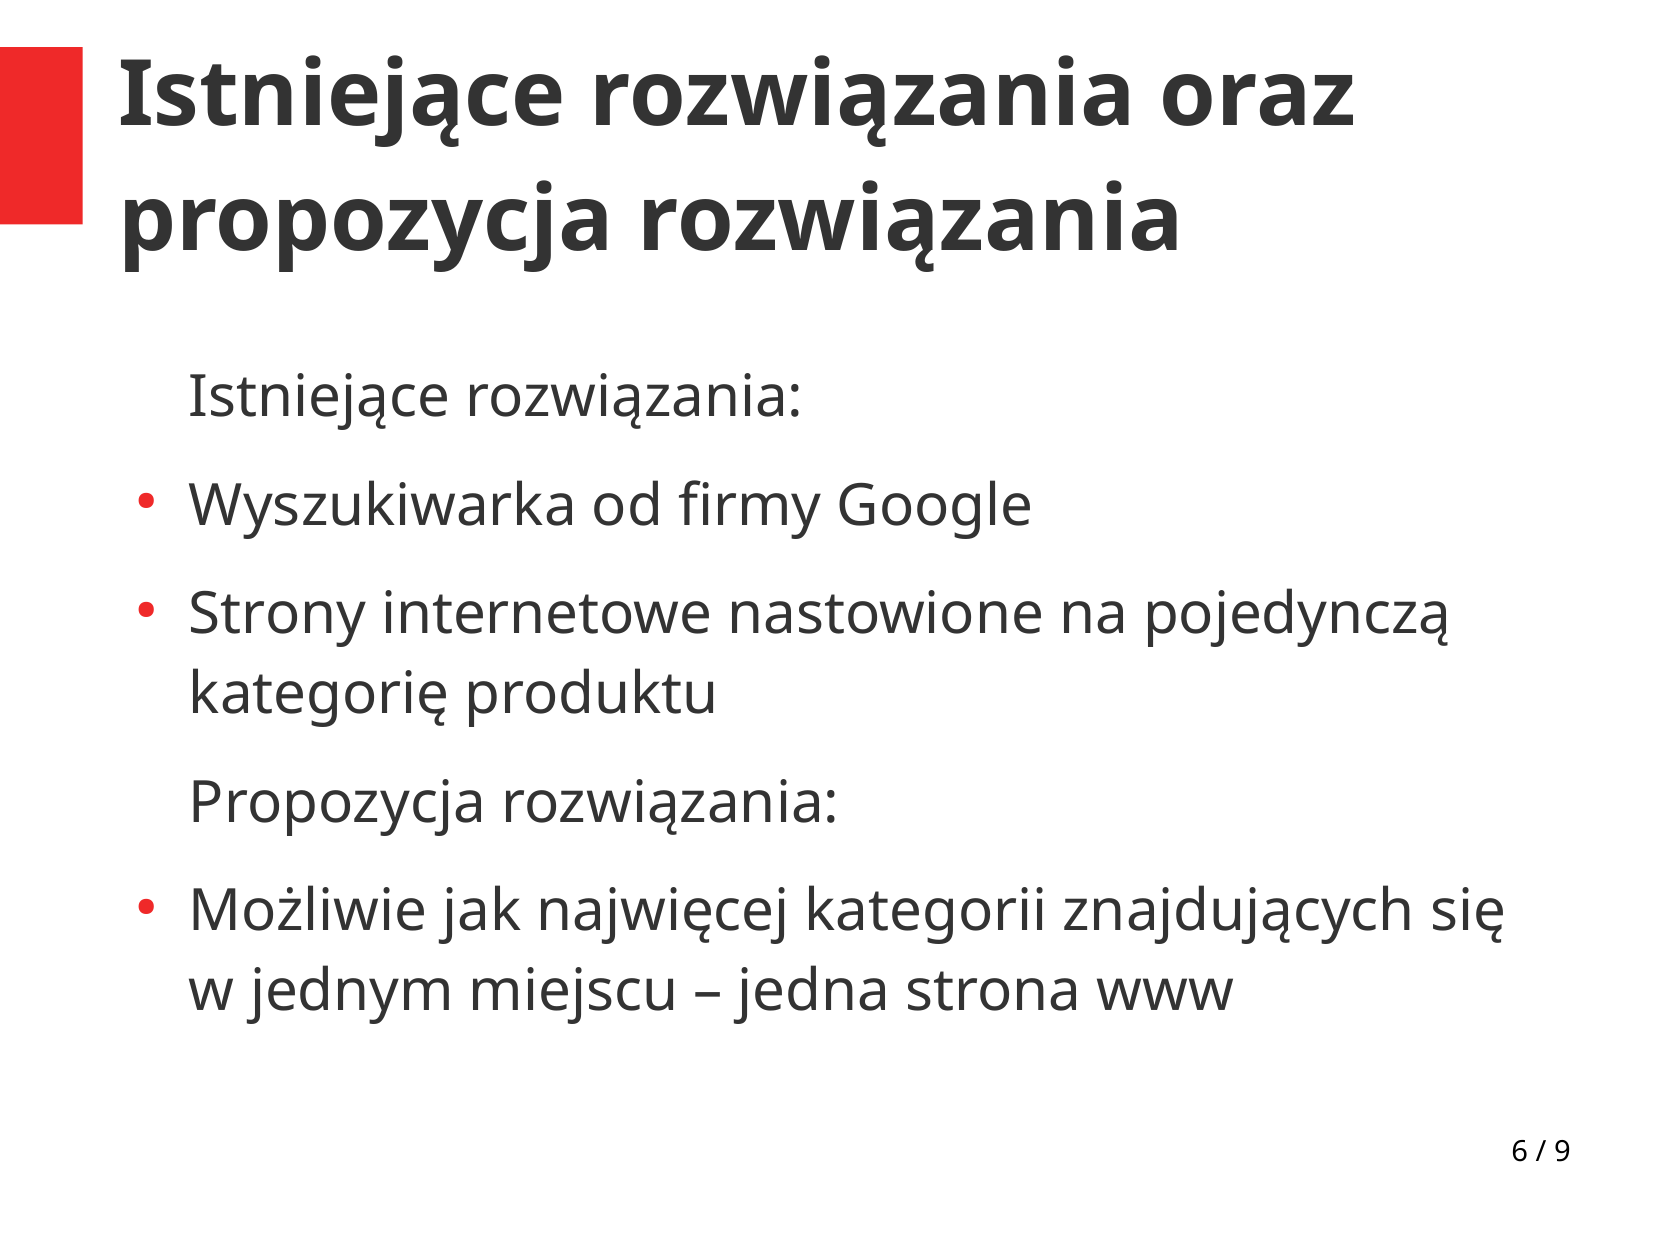

# Istniejące rozwiązania oraz propozycja rozwiązania
Istniejące rozwiązania:
Wyszukiwarka od firmy Google
Strony internetowe nastowione na pojedynczą kategorię produktu
Propozycja rozwiązania:
Możliwie jak najwięcej kategorii znajdujących się w jednym miejscu – jedna strona www
6